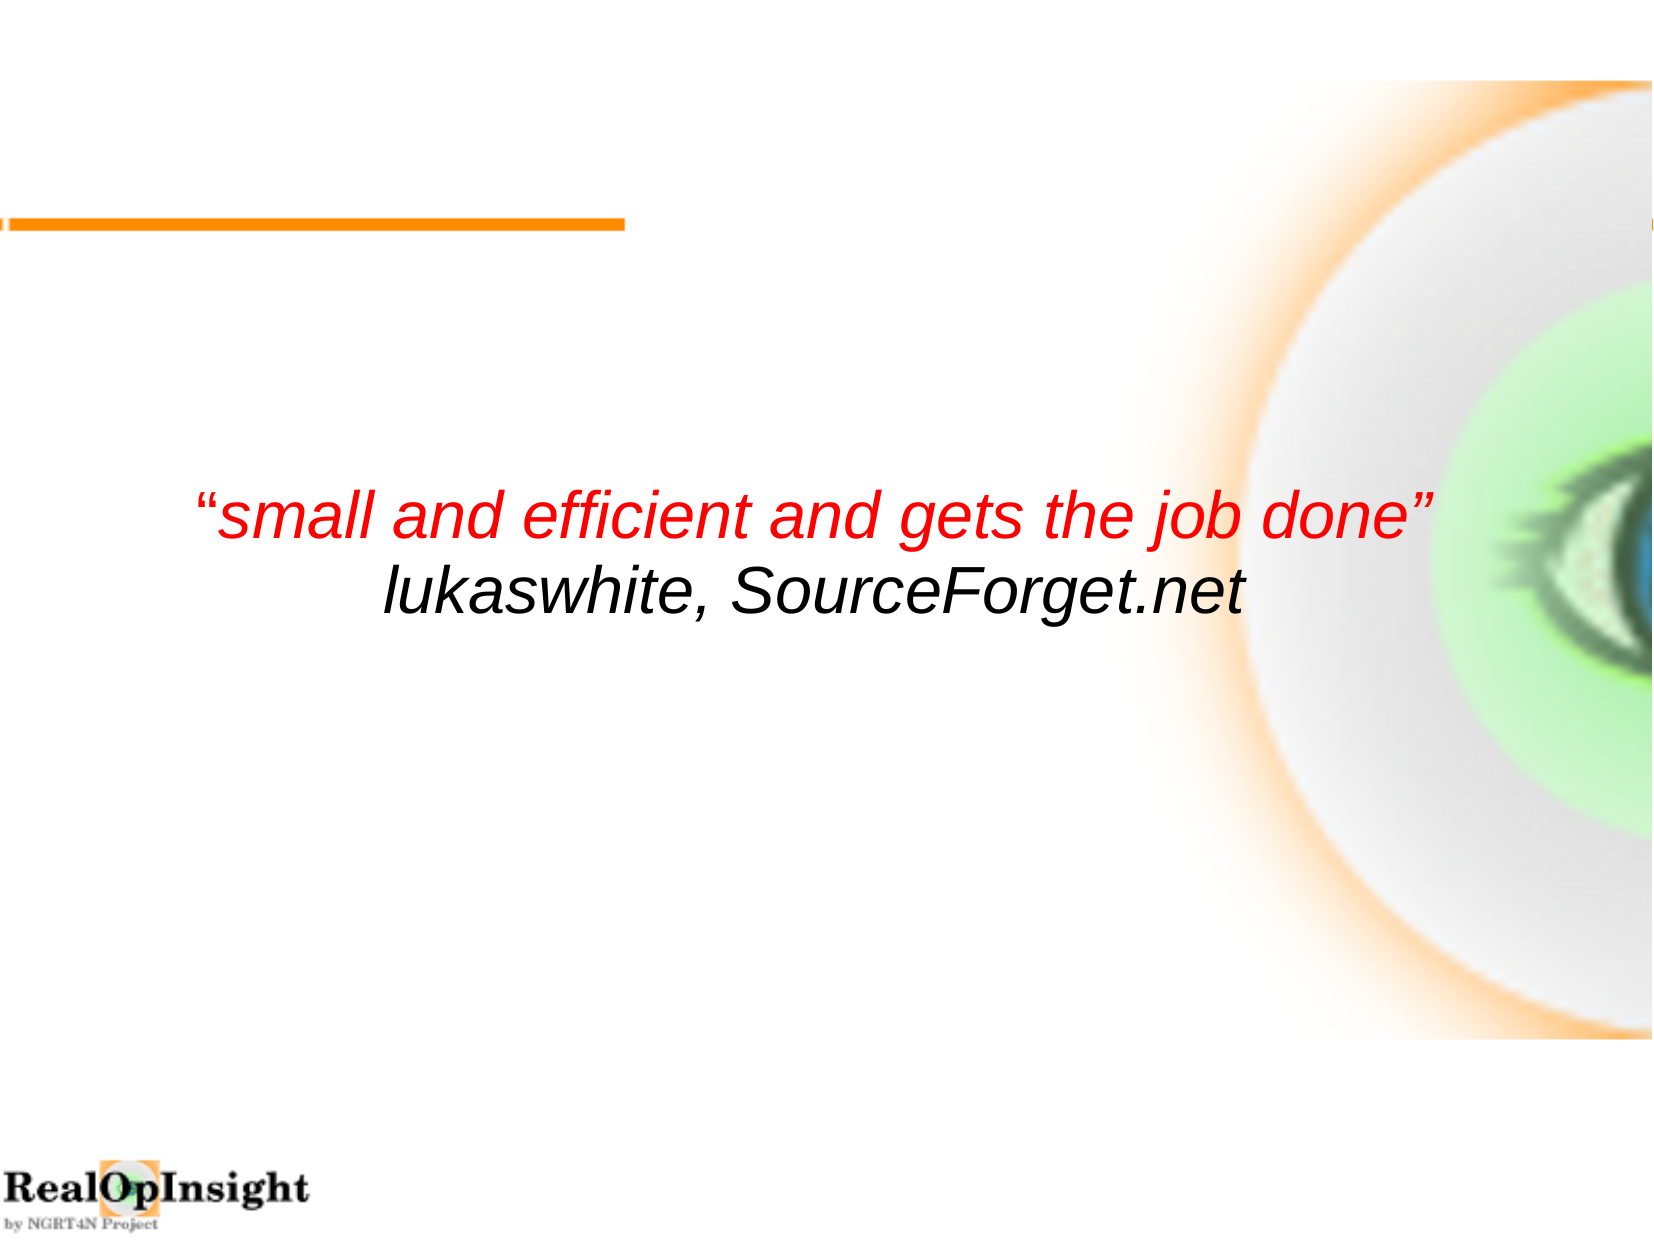

# “small and efficient and gets the job done” lukaswhite, SourceForget.net